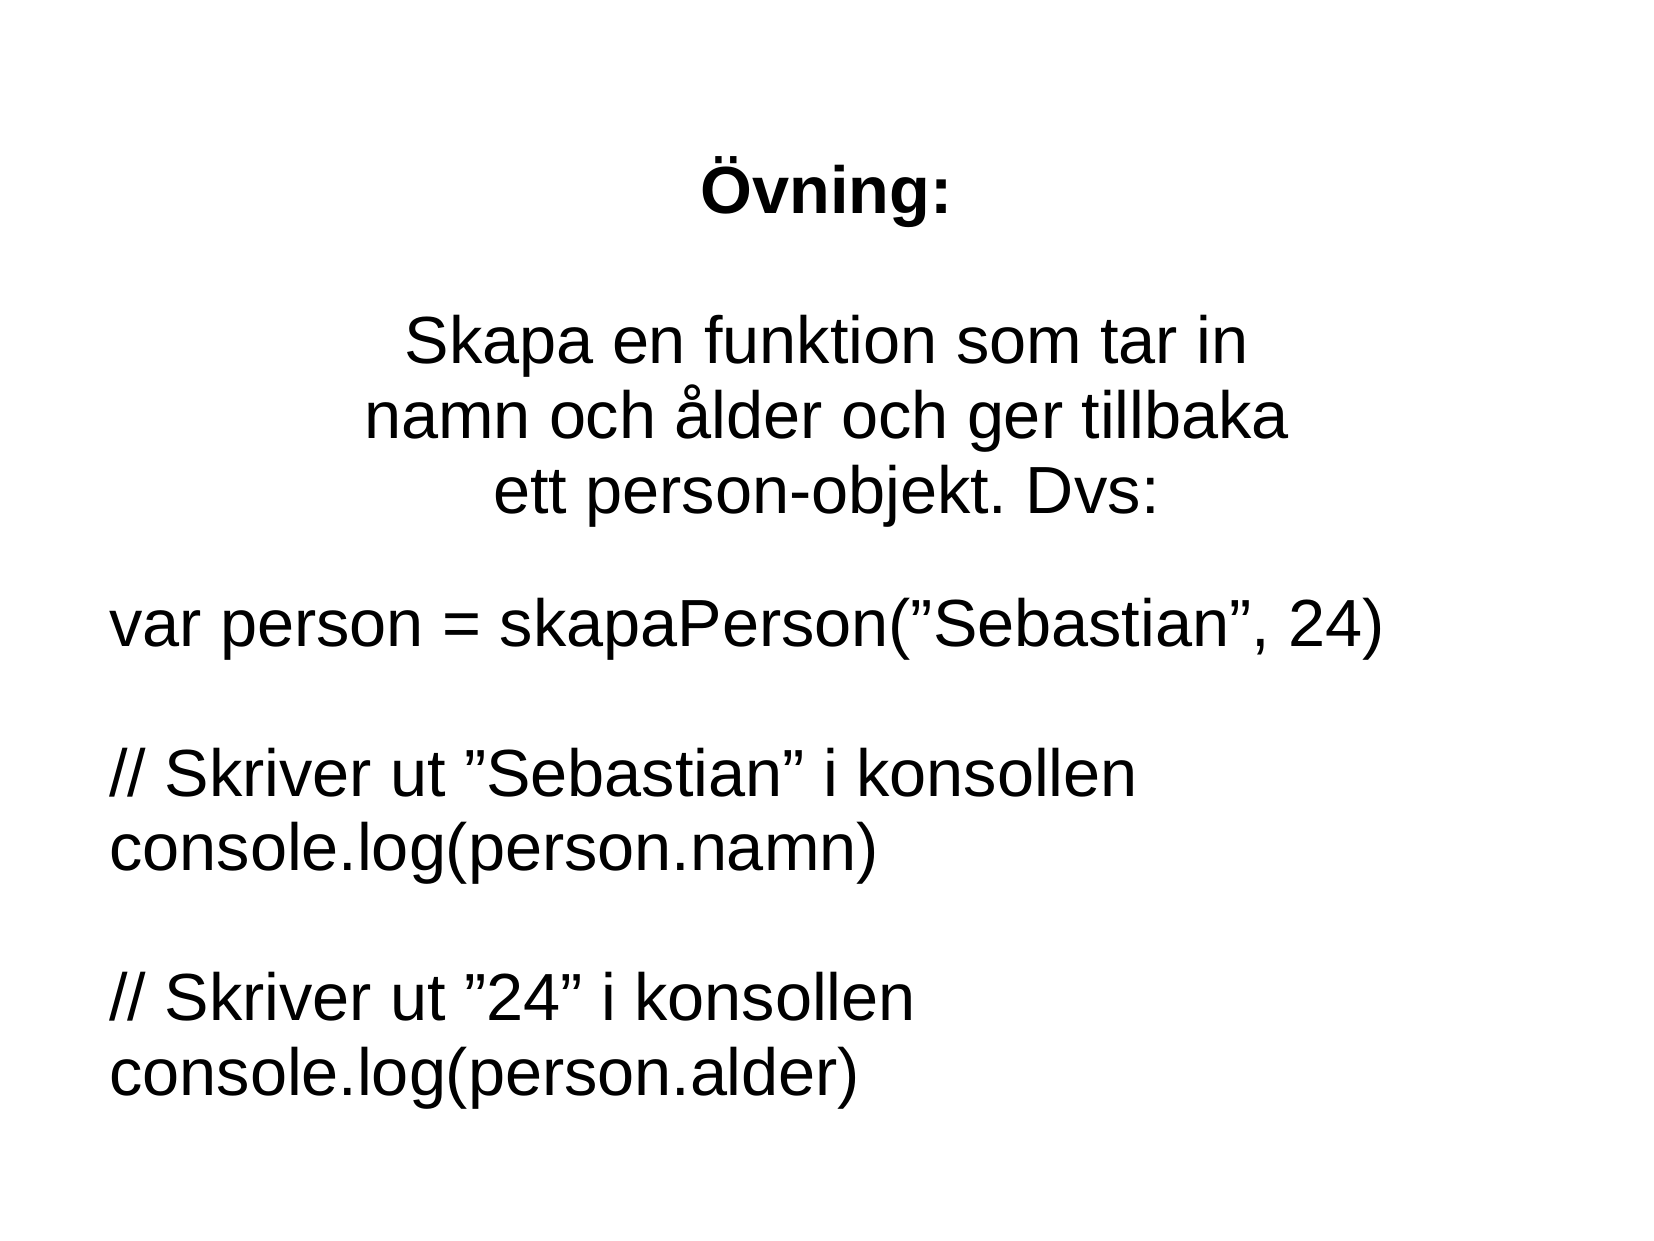

# Övning:
Skapa en funktion som tar in namn och ålder och ger tillbaka ett person-objekt. Dvs:
var person = skapaPerson(”Sebastian”, 24)
// Skriver ut ”Sebastian” i konsollen
console.log(person.namn)
// Skriver ut ”24” i konsollen
console.log(person.alder)